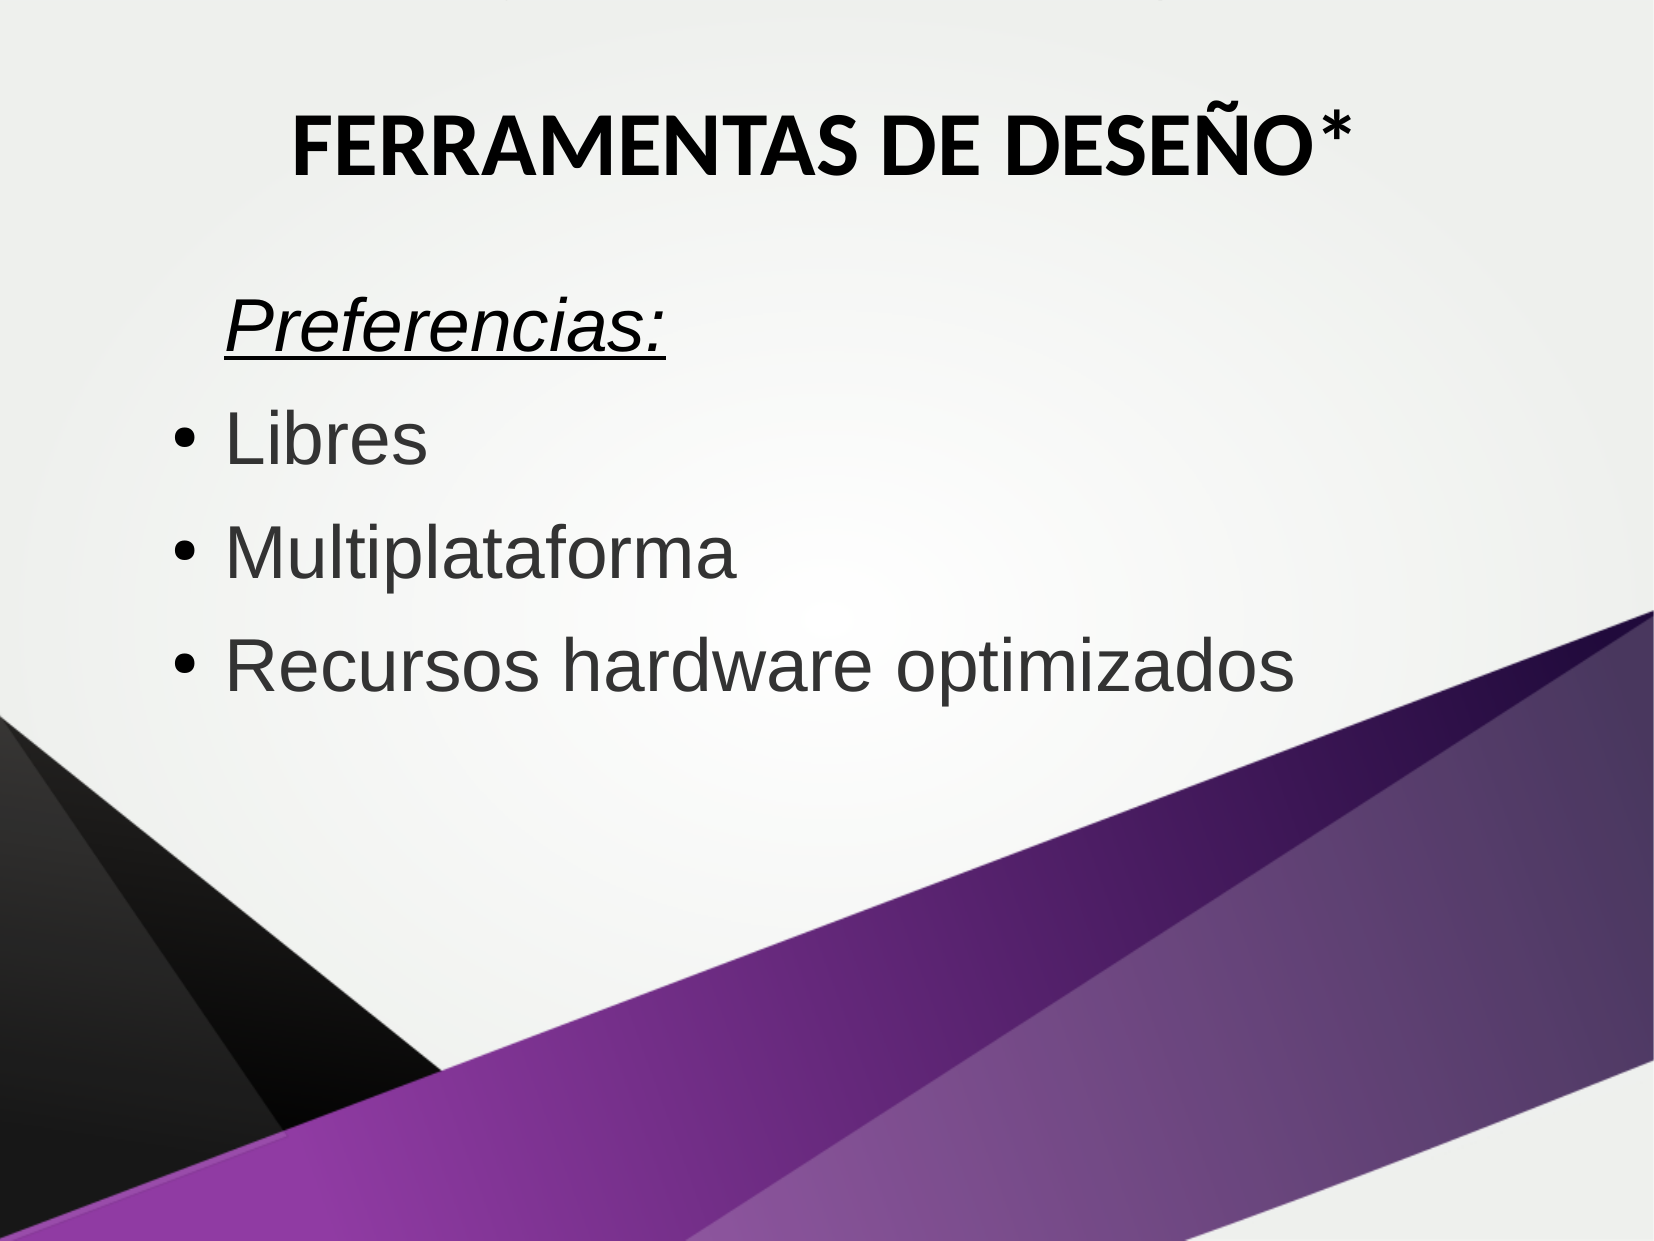

# FERRAMENTAS DE DESEÑO*
Preferencias:
Libres
Multiplataforma
Recursos hardware optimizados